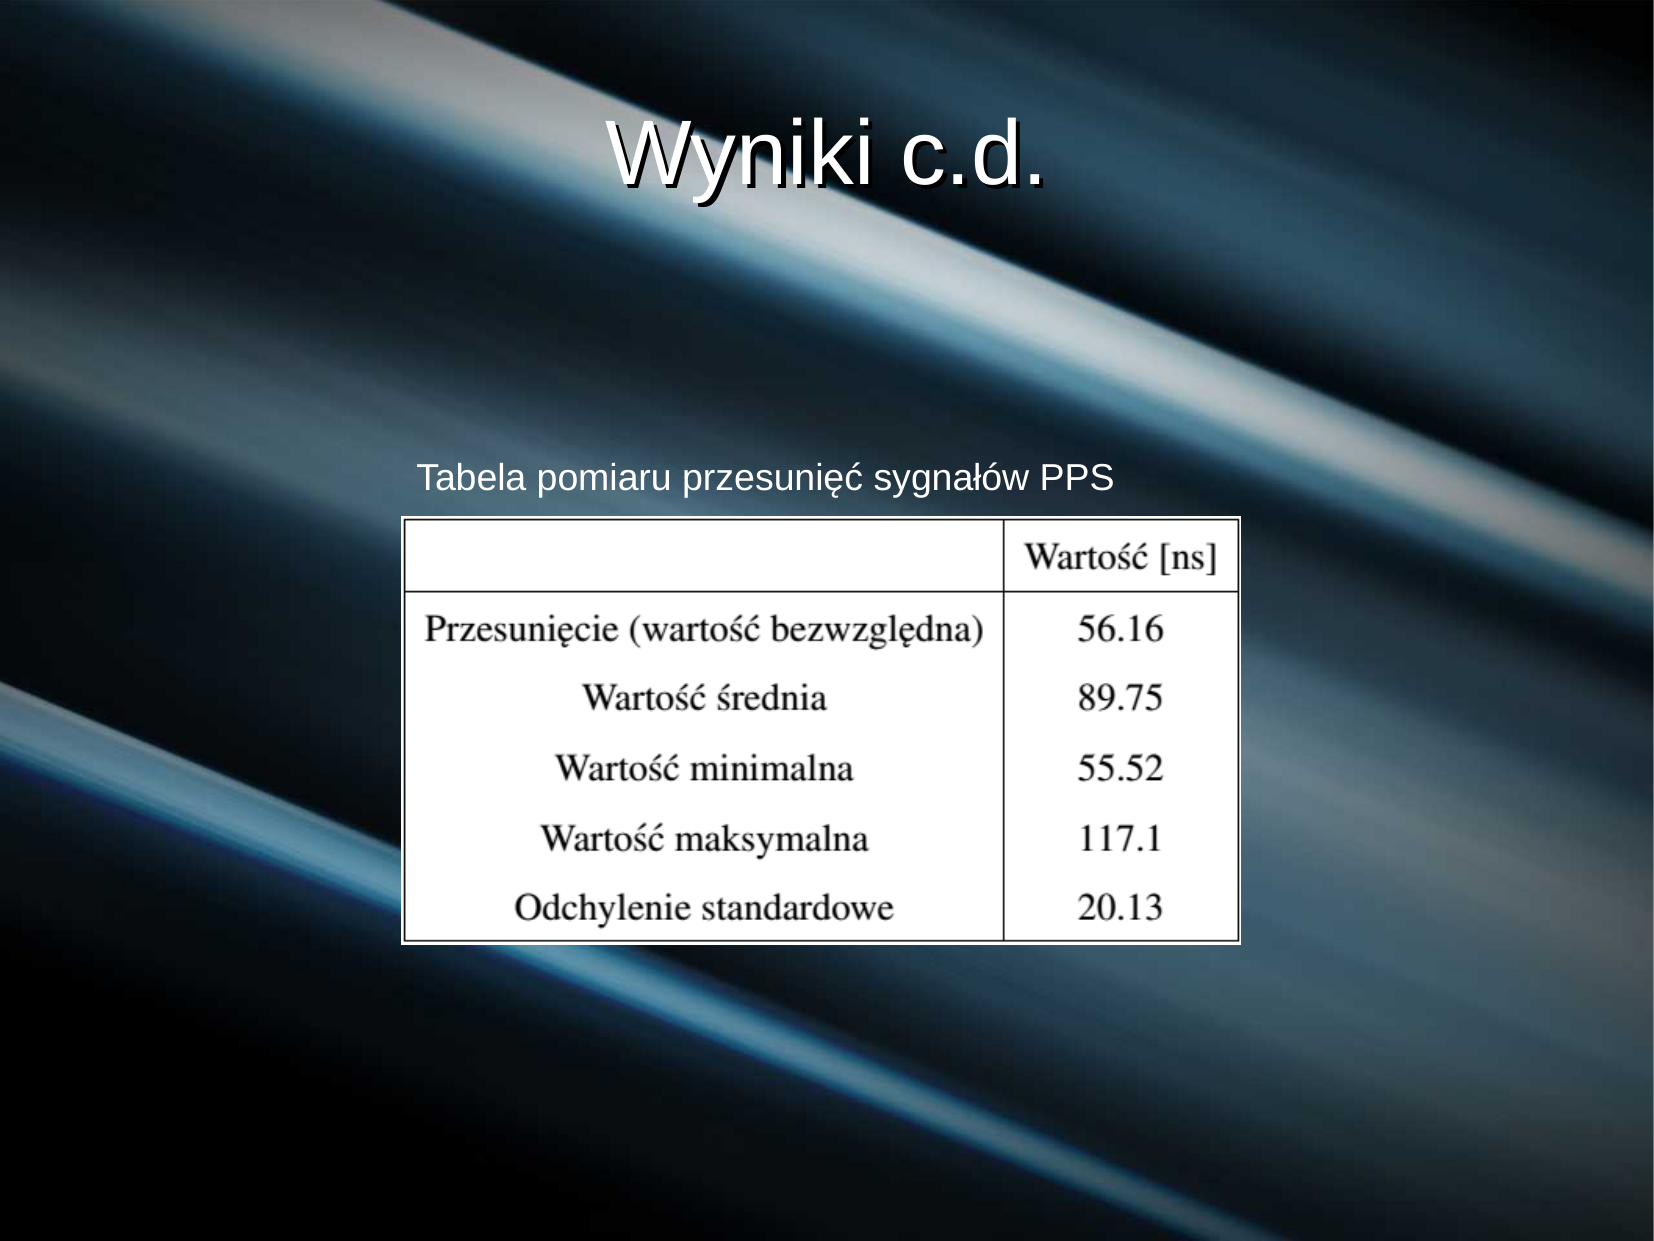

# Wyniki c.d.
Tabela pomiaru przesunięć sygnałów PPS